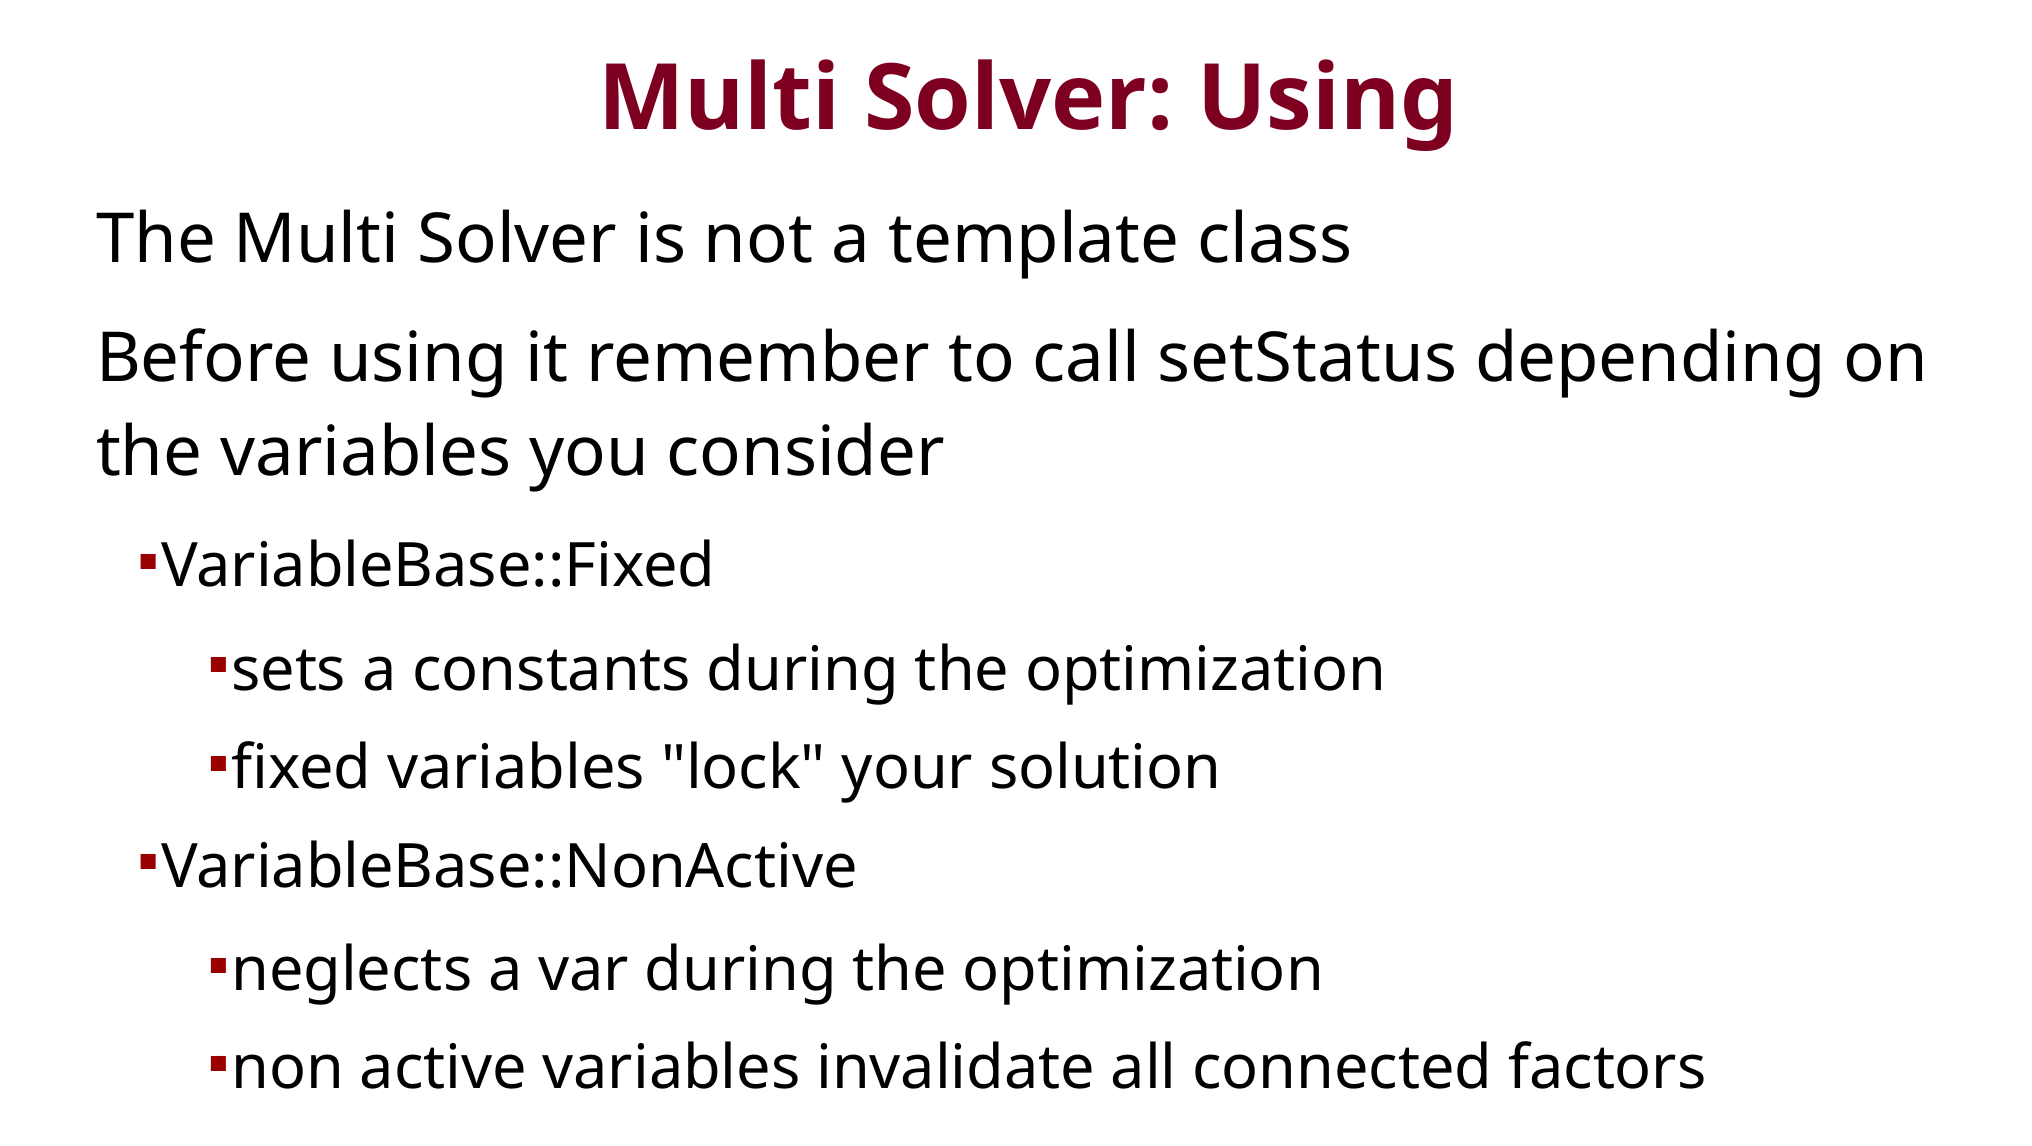

# Multi Solver: Using
The Multi Solver is not a template class
Before using it remember to call setStatus depending on the variables you consider
VariableBase::Fixed
sets a constants during the optimization
fixed variables "lock" your solution
VariableBase::NonActive
neglects a var during the optimization
non active variables invalidate all connected factors